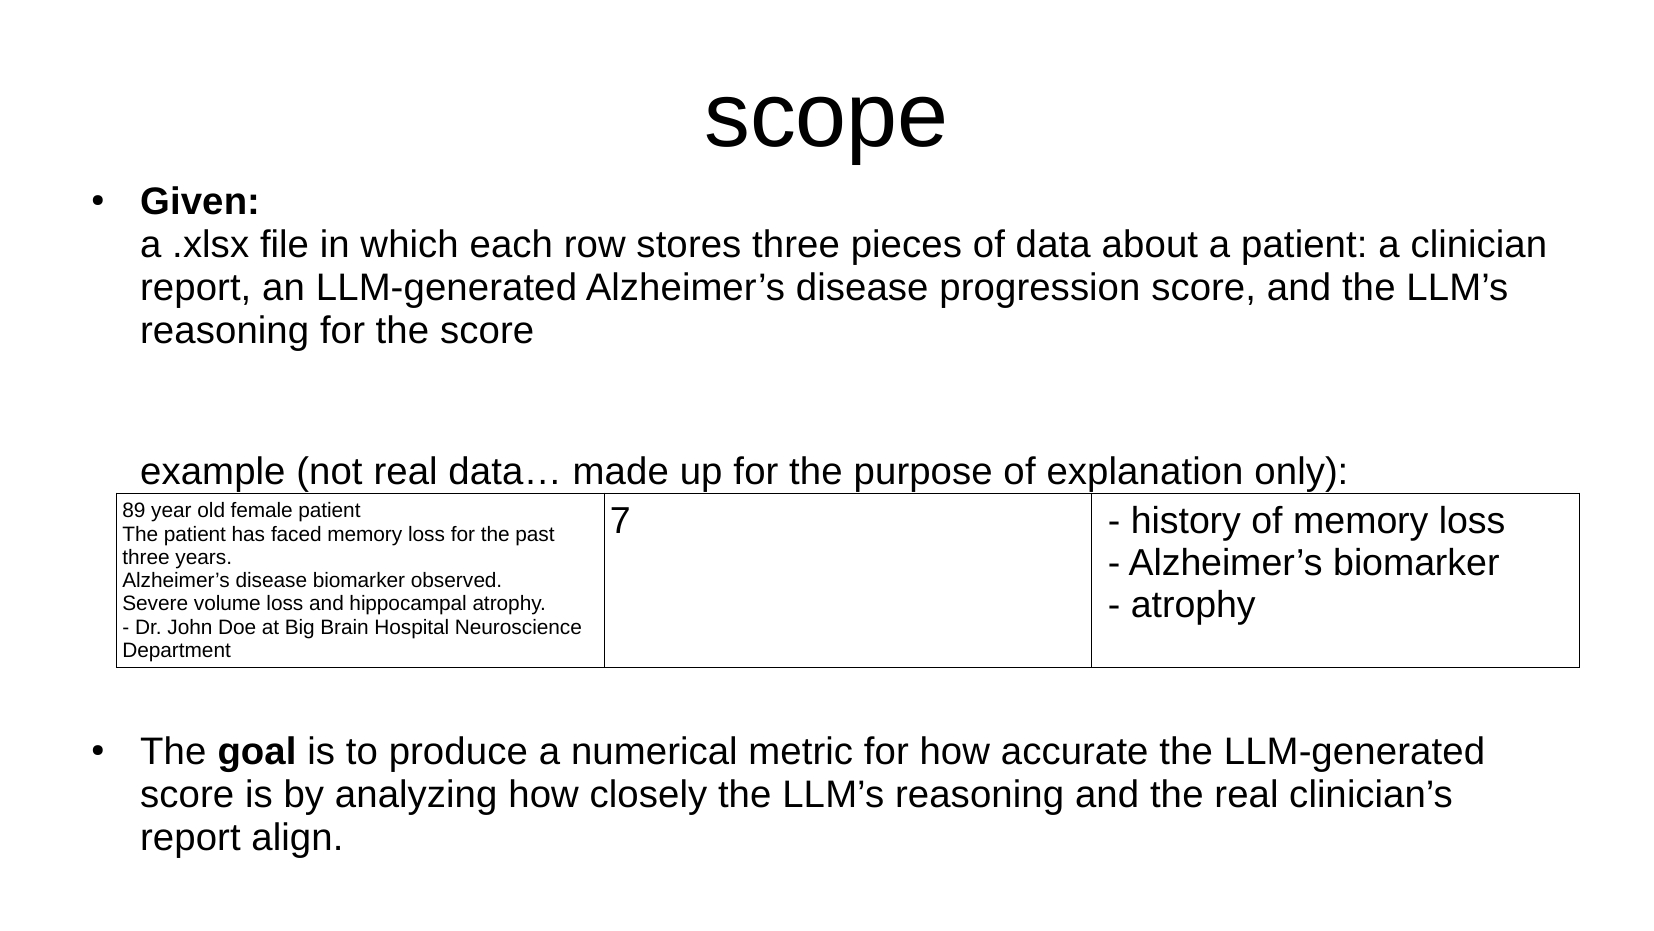

scope
# Given: a .xlsx file in which each row stores three pieces of data about a patient: a clinician report, an LLM-generated Alzheimer’s disease progression score, and the LLM’s reasoning for the score
example (not real data… made up for the purpose of explanation only):
The goal is to produce a numerical metric for how accurate the LLM-generated score is by analyzing how closely the LLM’s reasoning and the real clinician’s report align.
| 89 year old female patient The patient has faced memory loss for the past three years. Alzheimer’s disease biomarker observed. Severe volume loss and hippocampal atrophy. - Dr. John Doe at Big Brain Hospital Neuroscience Department | 7 | - history of memory loss - Alzheimer’s biomarker - atrophy |
| --- | --- | --- |